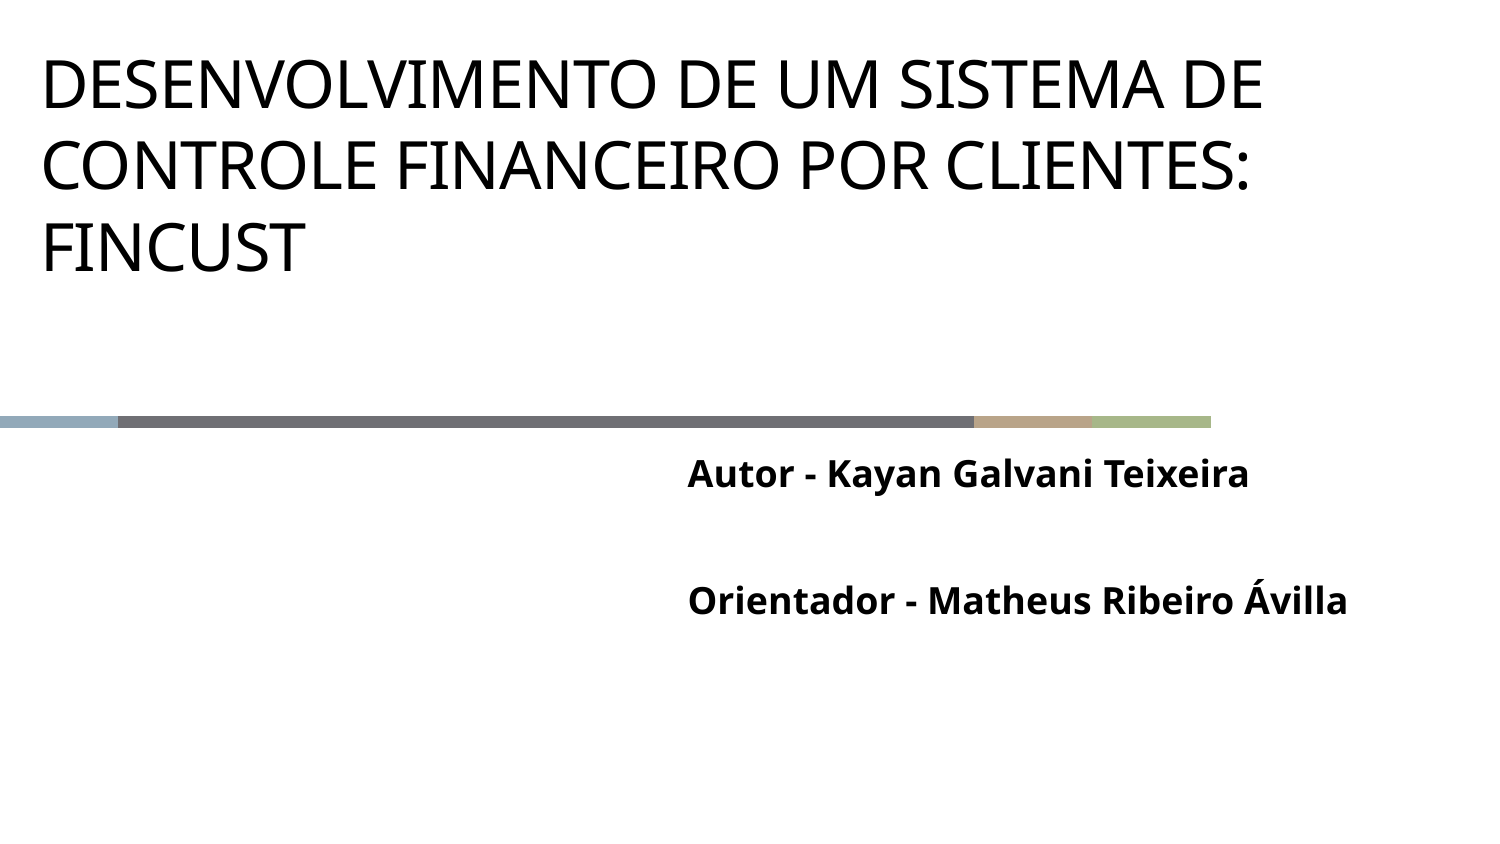

# DESENVOLVIMENTO DE UM SISTEMA DE CONTROLE FINANCEIRO POR CLIENTES: FINCUST
Autor - Kayan Galvani Teixeira
Orientador - Matheus Ribeiro Ávilla